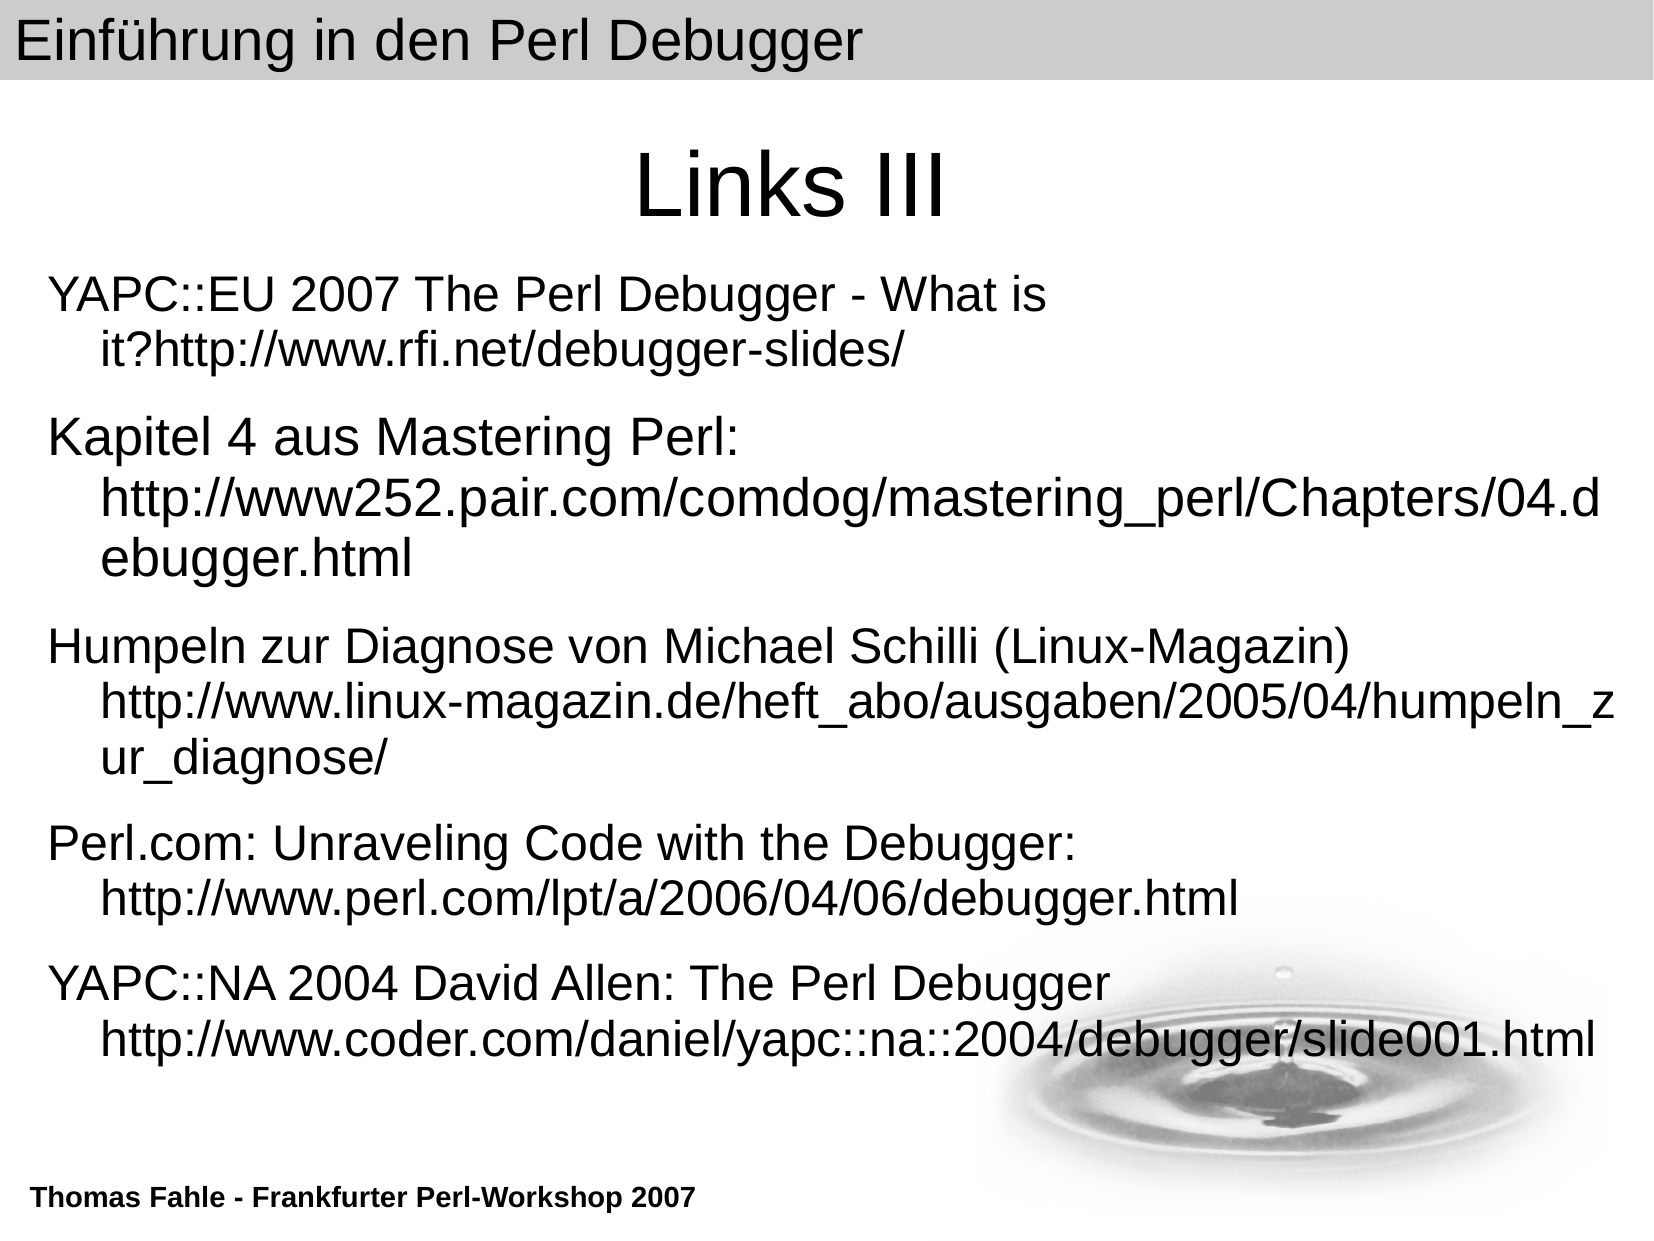

# Links III
YAPC::EU 2007 The Perl Debugger - What is it?http://www.rfi.net/debugger-slides/
Kapitel 4 aus Mastering Perl: http://www252.pair.com/comdog/mastering_perl/Chapters/04.debugger.html
Humpeln zur Diagnose von Michael Schilli (Linux-Magazin) http://www.linux-magazin.de/heft_abo/ausgaben/2005/04/humpeln_zur_diagnose/
Perl.com: Unraveling Code with the Debugger: http://www.perl.com/lpt/a/2006/04/06/debugger.html
YAPC::NA 2004 David Allen: The Perl Debugger http://www.coder.com/daniel/yapc::na::2004/debugger/slide001.html